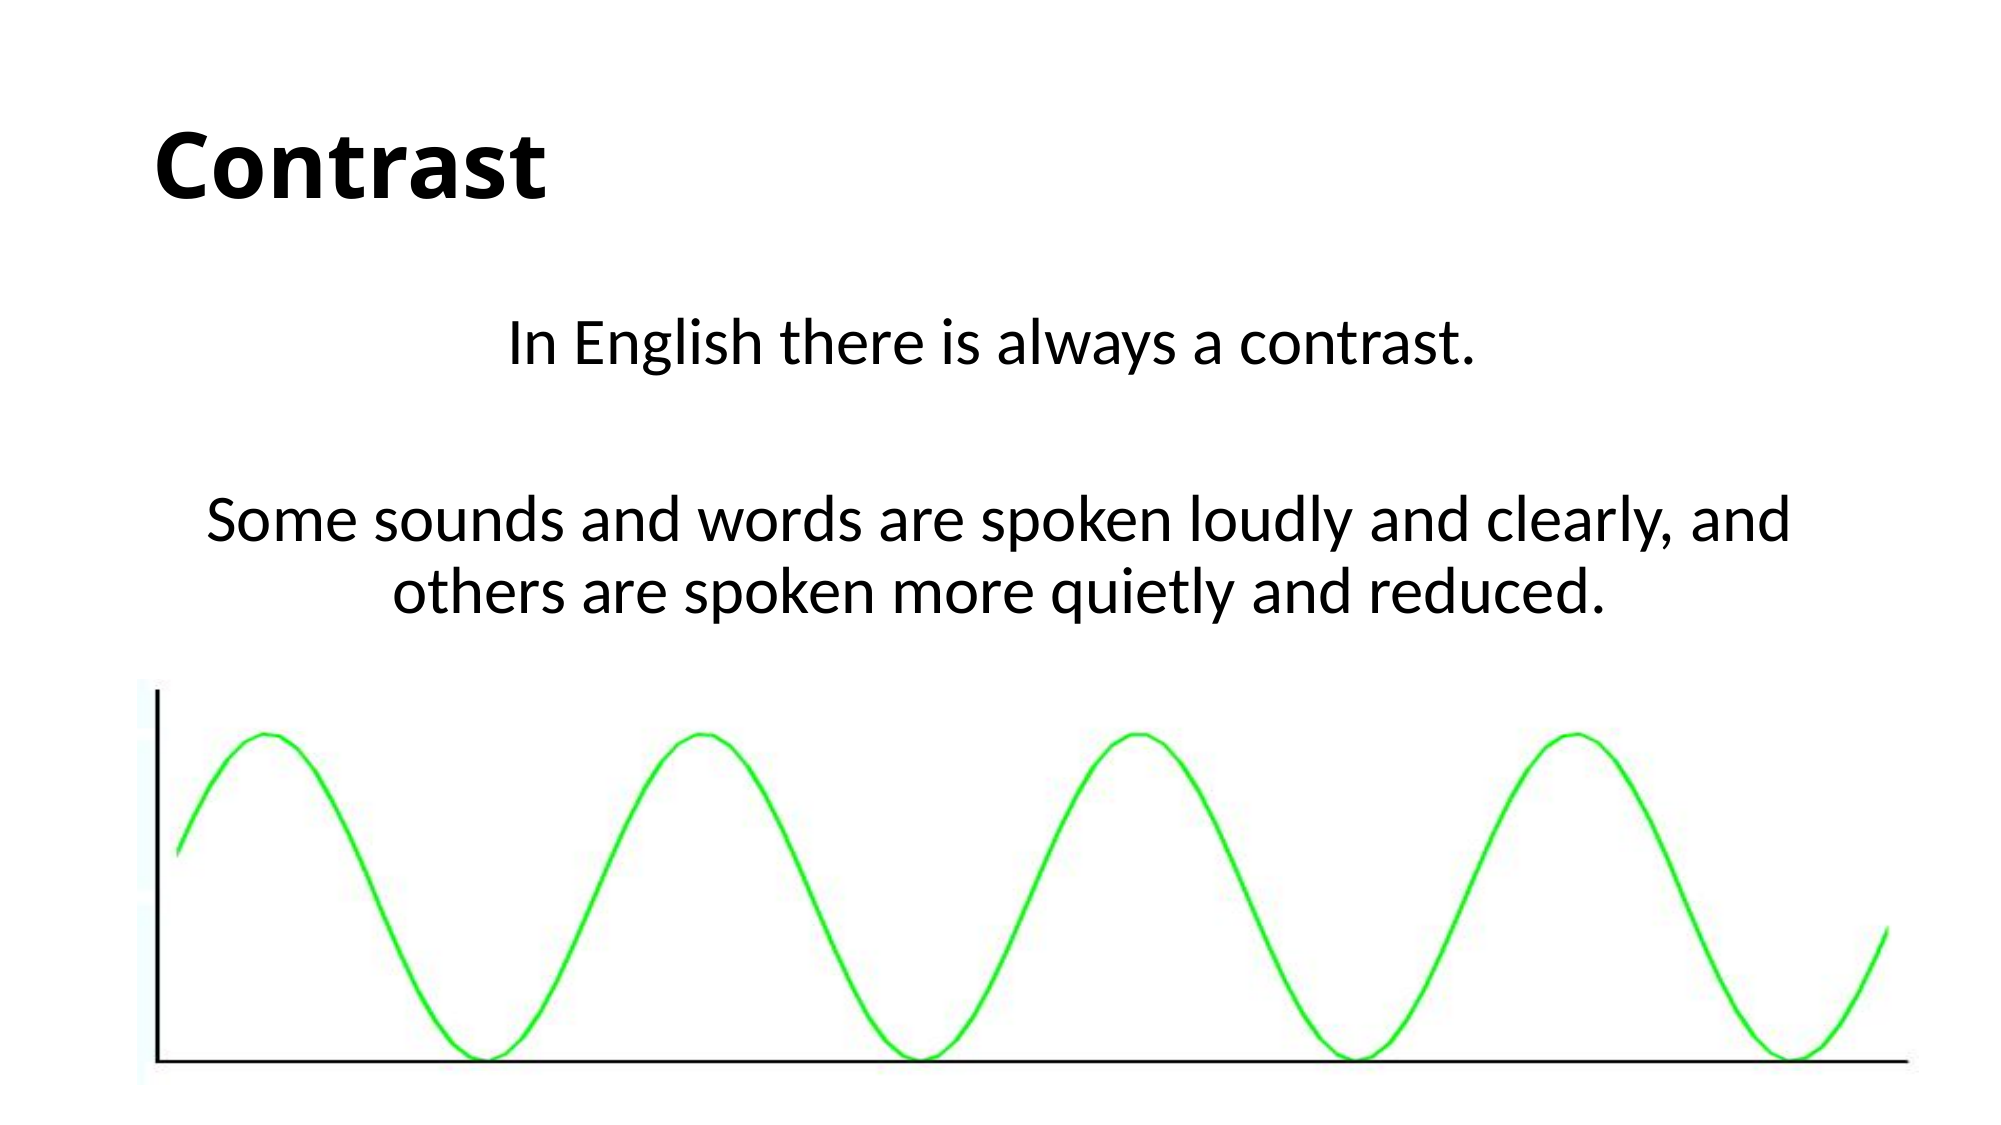

# Contrast
In English there is always a contrast.
Some sounds and words are spoken loudly and clearly, and others are spoken more quietly and reduced.